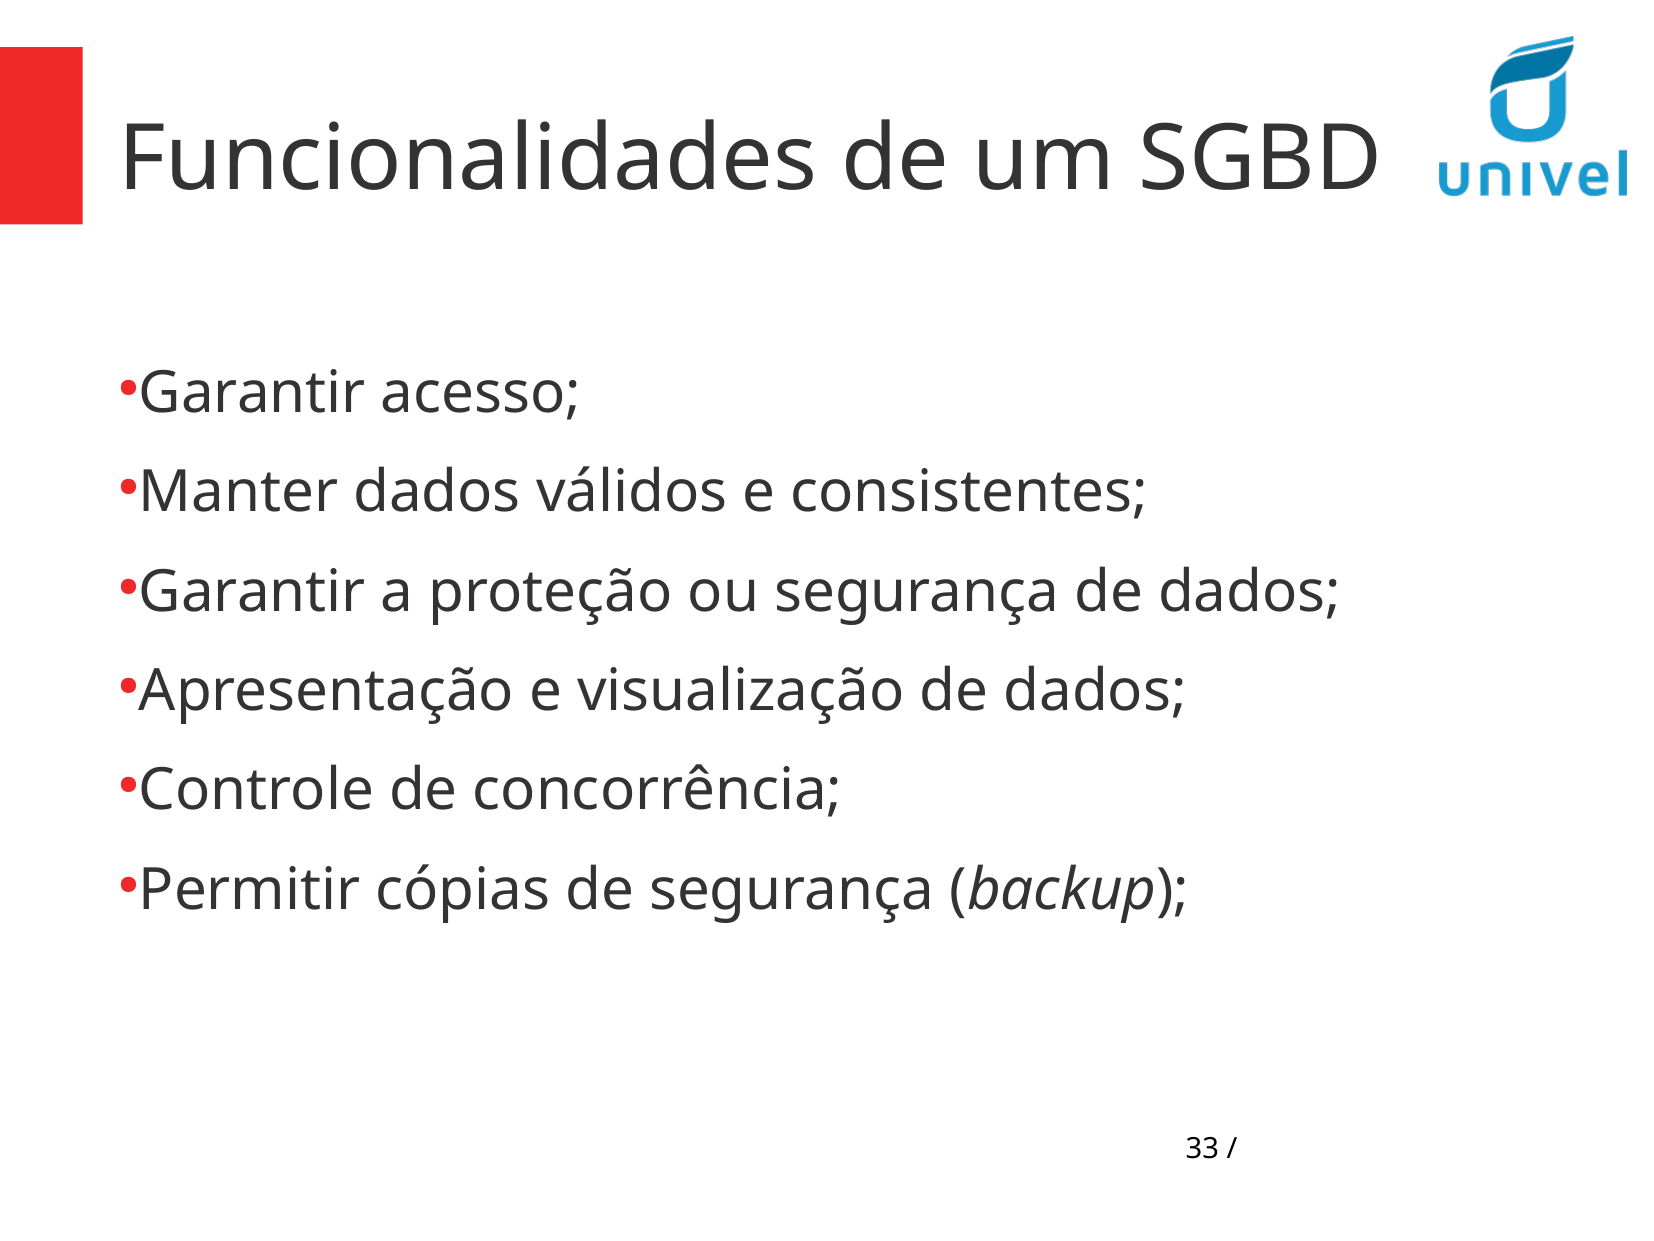

# Funcionalidades de um SGBD
Garantir acesso;
Manter dados válidos e consistentes;
Garantir a proteção ou segurança de dados;
Apresentação e visualização de dados;
Controle de concorrência;
Permitir cópias de segurança (backup);